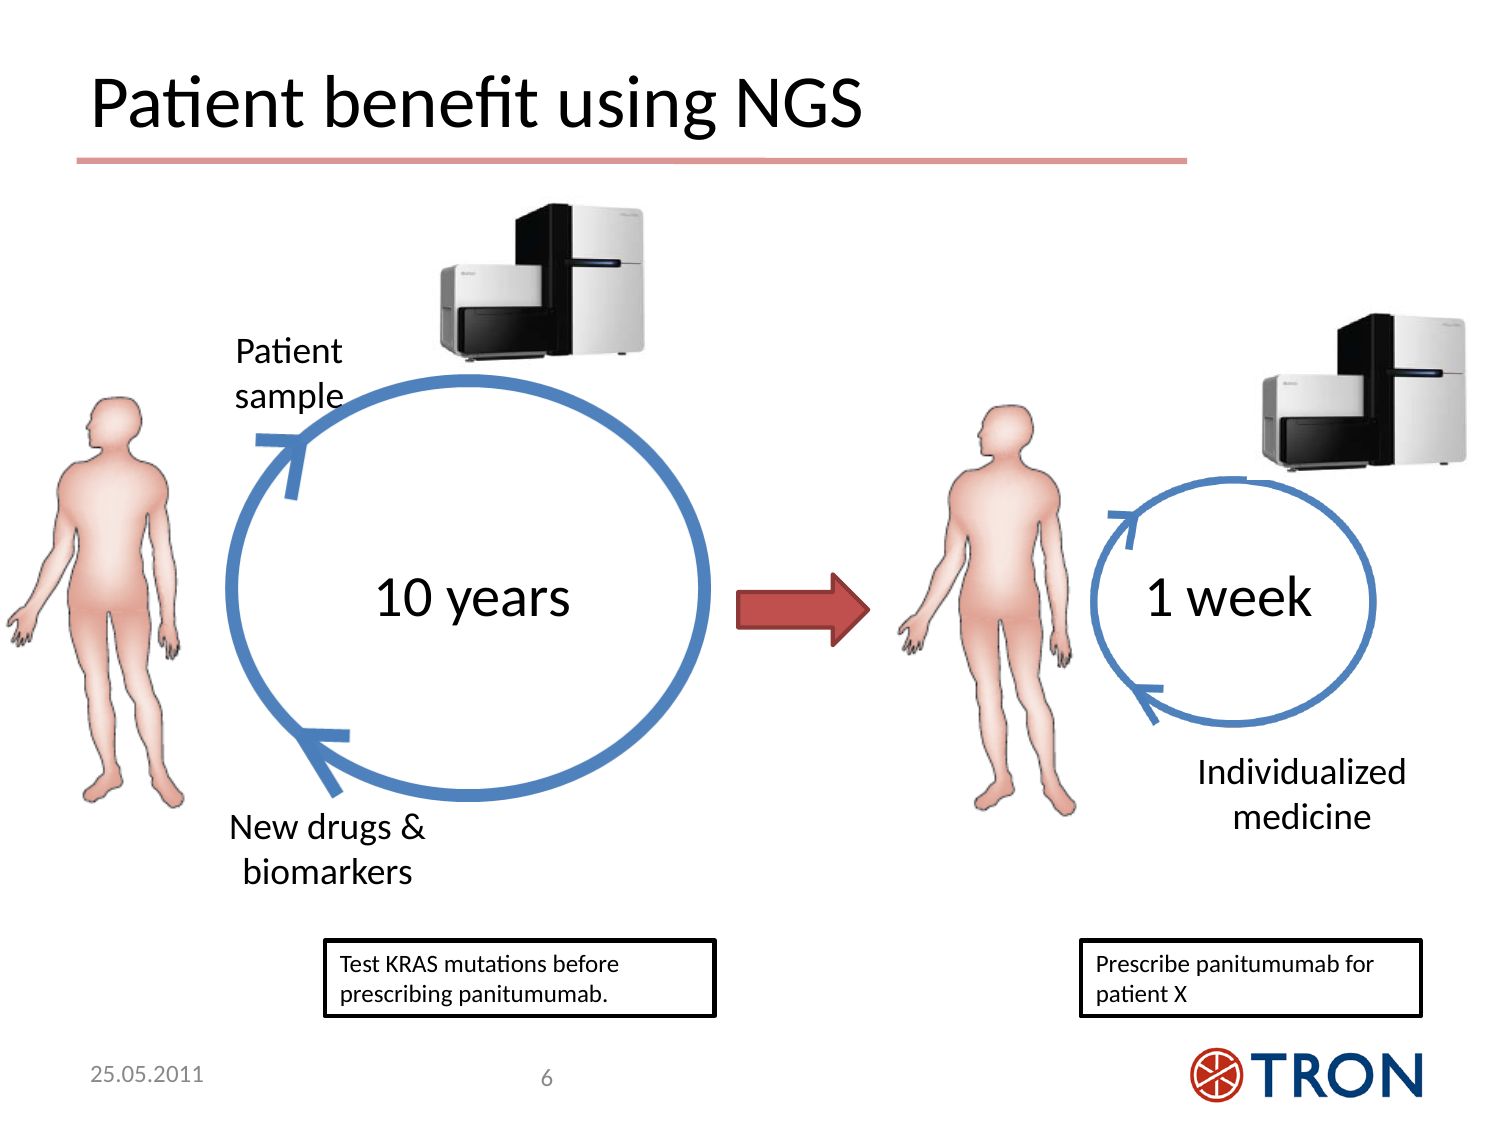

# Patient benefit using NGS
Patient sample
10 years
1 week
Individualized medicine
New drugs & biomarkers
Test KRAS mutations before prescribing panitumumab.
Prescribe panitumumab for patient X
25.05.2011